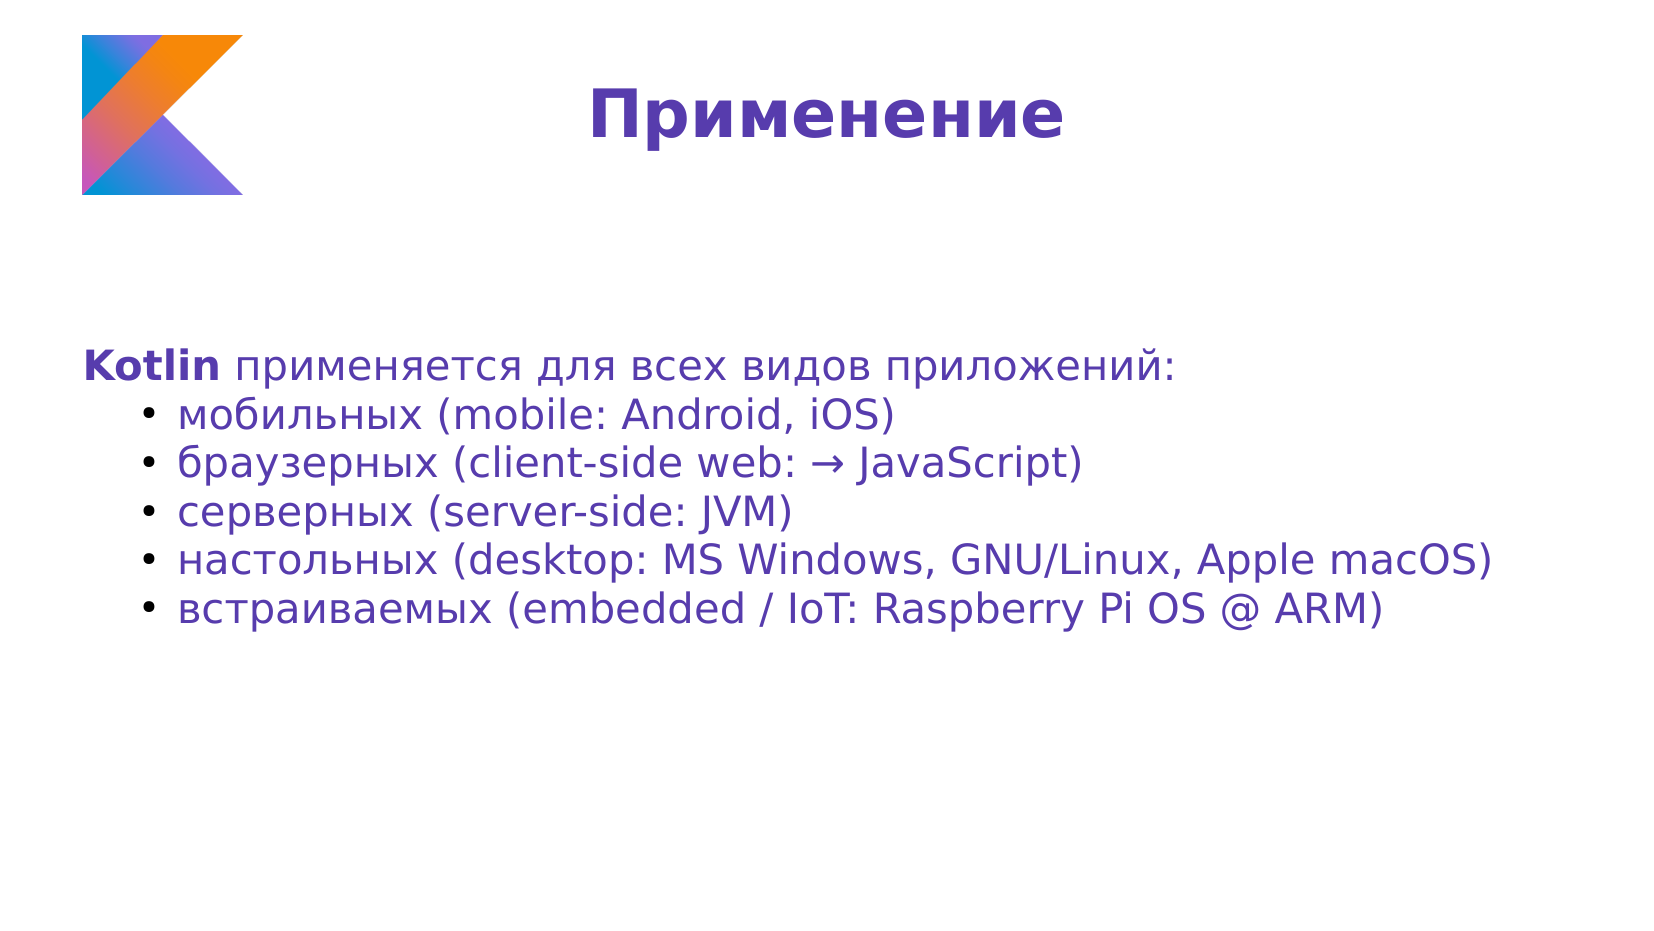

# Применение
Kotlin применяется для всех видов приложений:
мобильных (mobile: Android, iOS)
браузерных (client-side web: → JavaScript)
серверных (server-side: JVM)
настольных (desktop: MS Windows, GNU/Linux, Apple macOS)
встраиваемых (embedded / IoT: Raspberry Pi OS @ ARM)